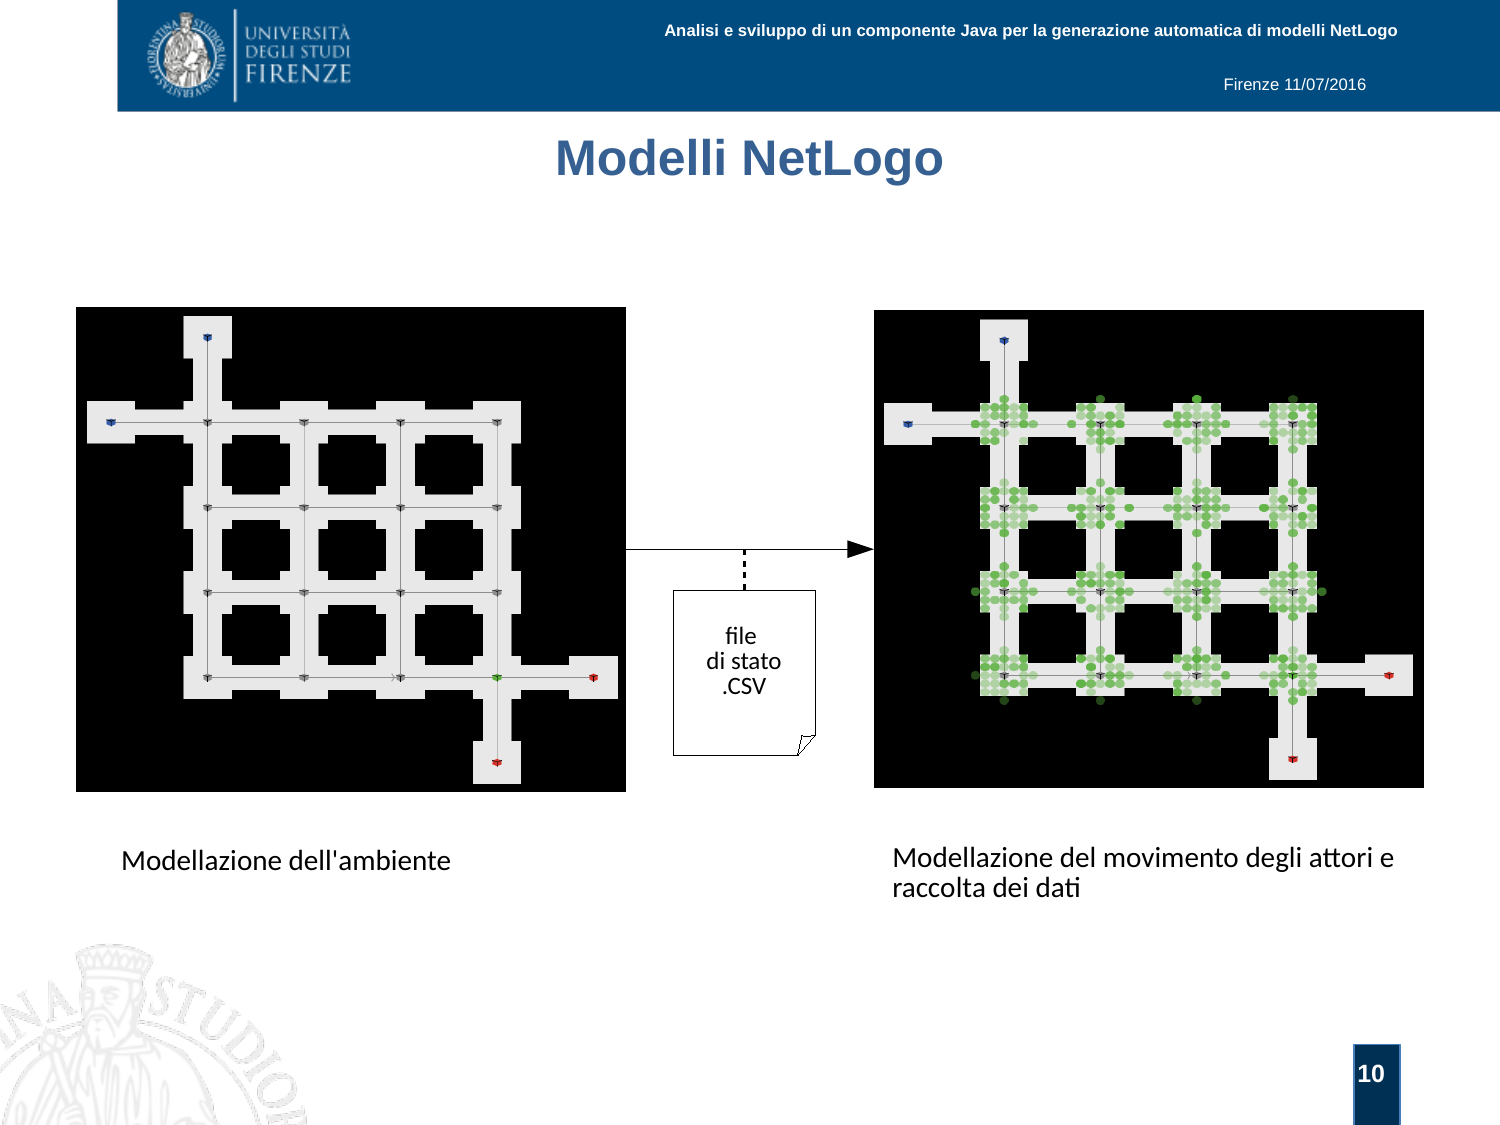

Analisi e sviluppo di un componente Java per la generazione automatica di modelli NetLogo
Firenze 11/07/2016
Modelli NetLogo
file
di stato
.CSV
Modellazione del movimento degli attori e raccolta dei dati
Modellazione dell'ambiente